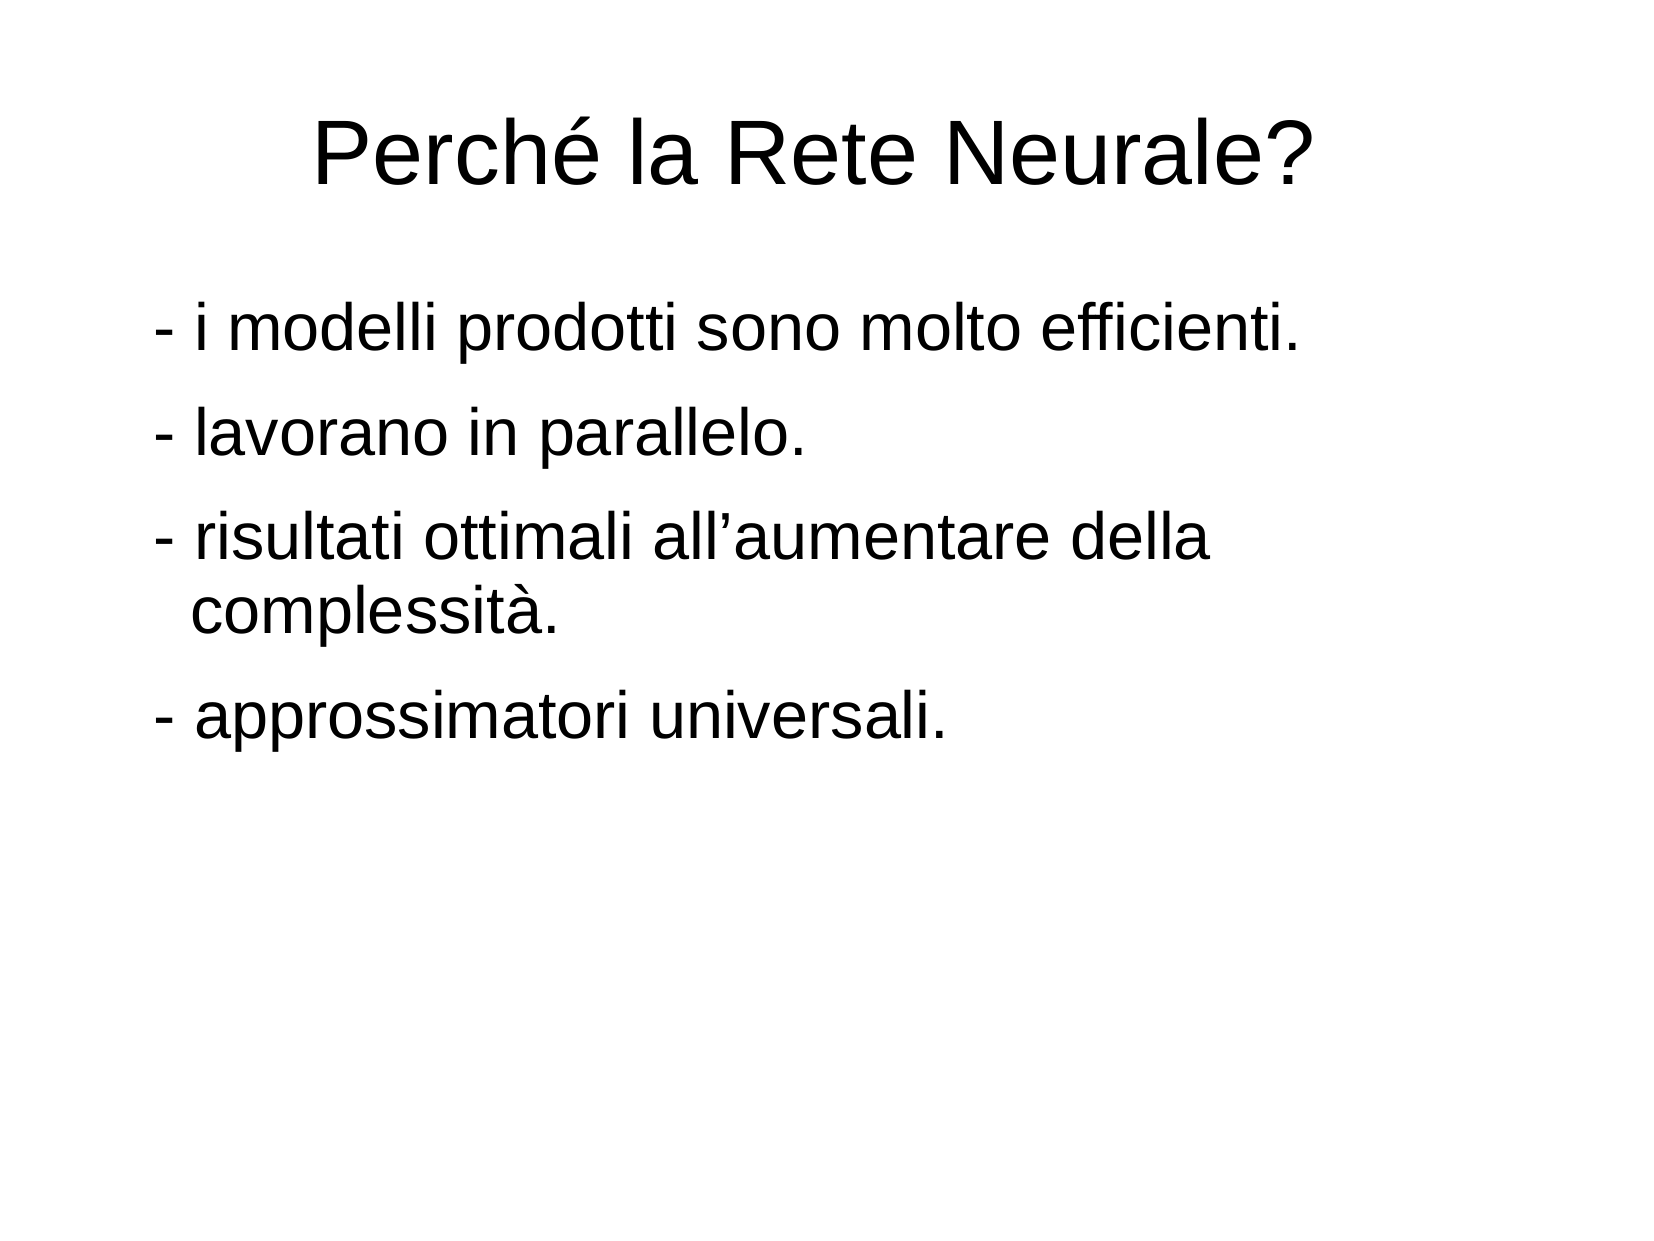

Perché la Rete Neurale?
# - i modelli prodotti sono molto efficienti.
- lavorano in parallelo.
- risultati ottimali all’aumentare della 					 complessità.
- approssimatori universali.